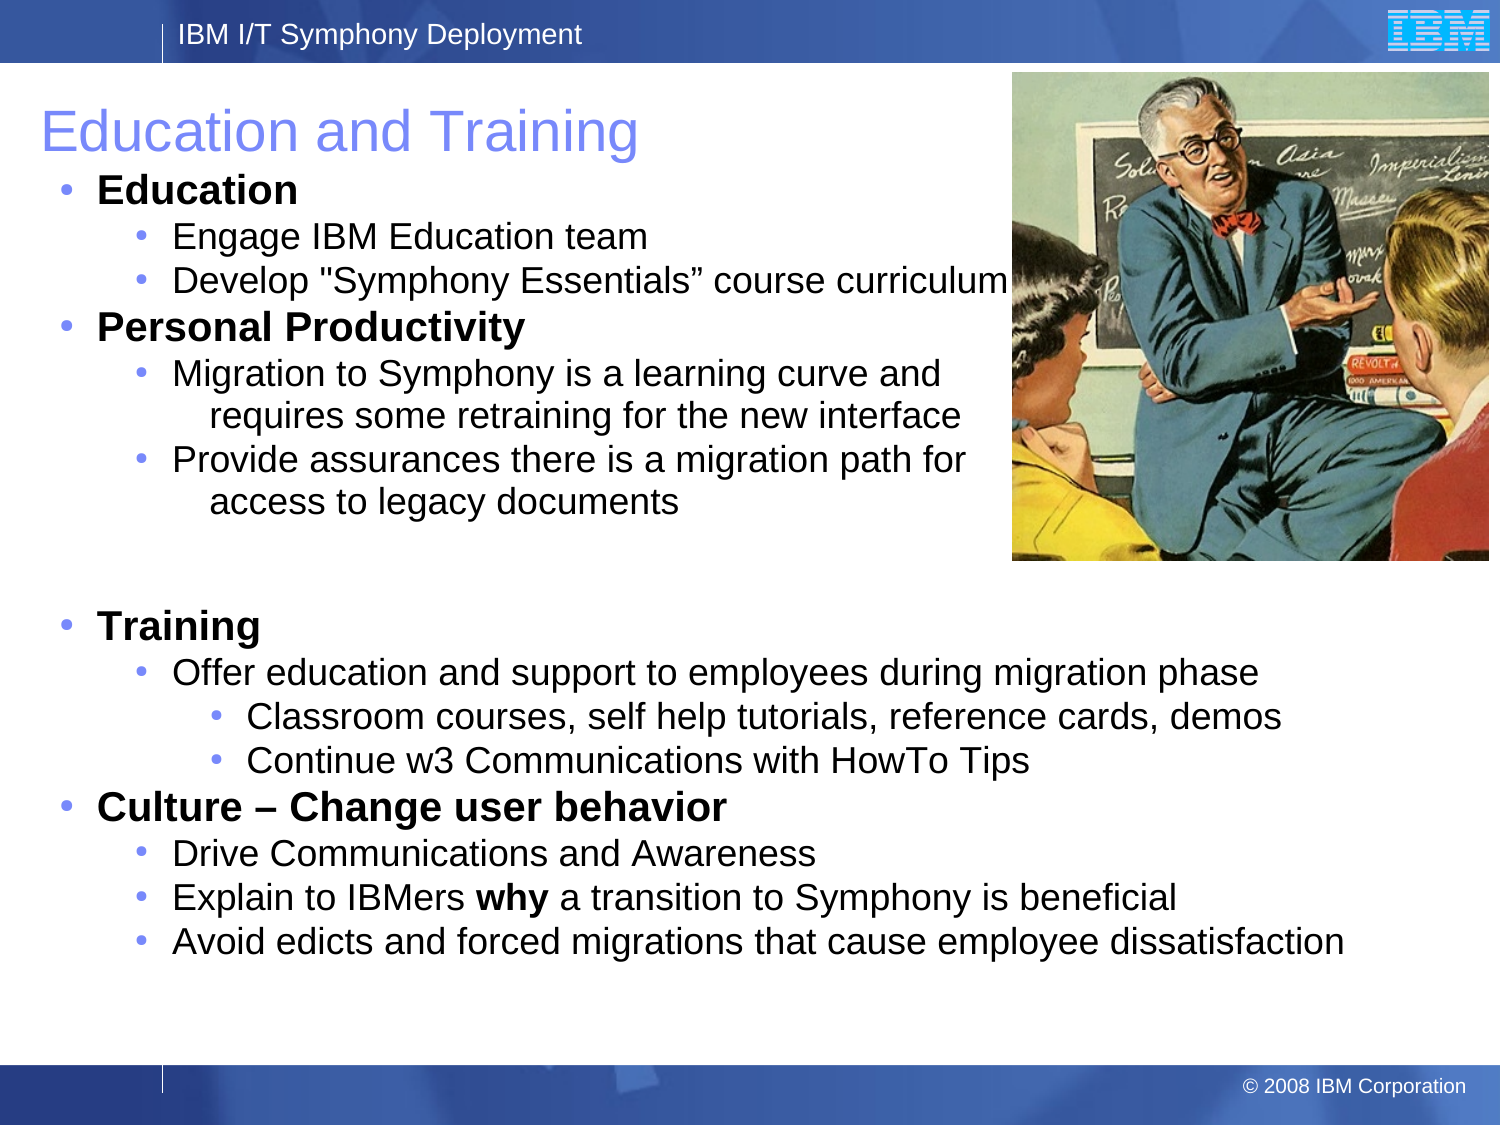

# Education and Training
Education
Engage IBM Education team
Develop "Symphony Essentials” course curriculum
Personal Productivity
Migration to Symphony is a learning curve and requires some retraining for the new interface
Provide assurances there is a migration path for access to legacy documents
Training
Offer education and support to employees during migration phase
Classroom courses, self help tutorials, reference cards, demos
Continue w3 Communications with HowTo Tips
Culture – Change user behavior
Drive Communications and Awareness
Explain to IBMers why a transition to Symphony is beneficial
Avoid edicts and forced migrations that cause employee dissatisfaction